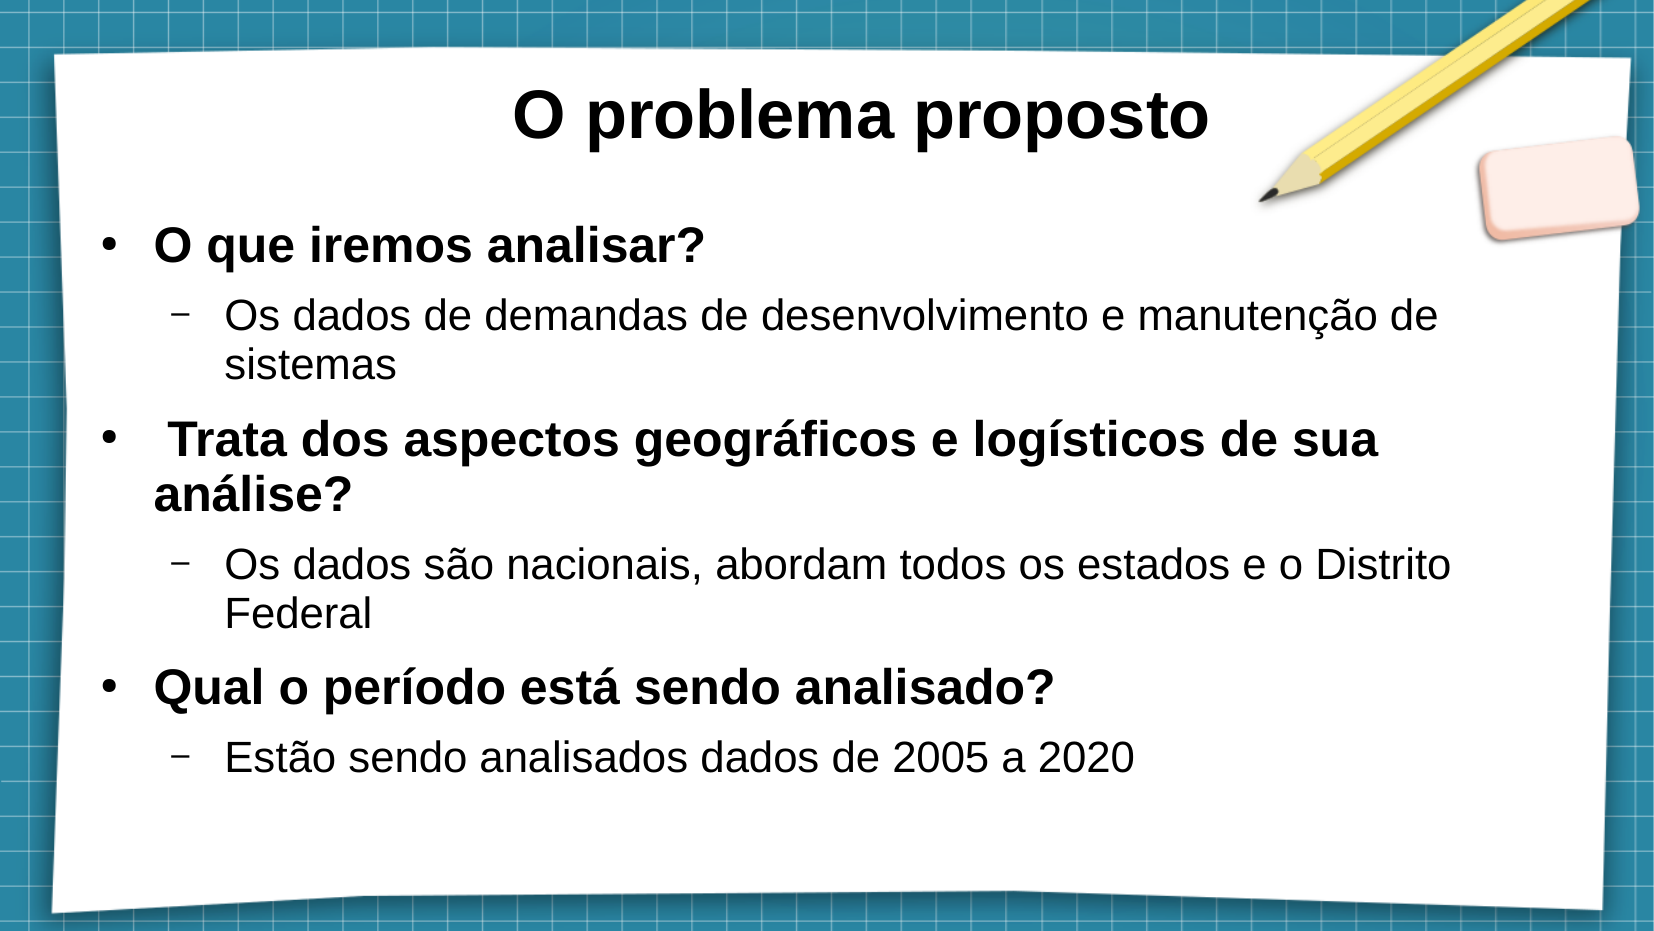

# O problema proposto
O que iremos analisar?
Os dados de demandas de desenvolvimento e manutenção de sistemas
 Trata dos aspectos geográficos e logísticos de sua análise?
Os dados são nacionais, abordam todos os estados e o Distrito Federal
Qual o período está sendo analisado?
Estão sendo analisados dados de 2005 a 2020